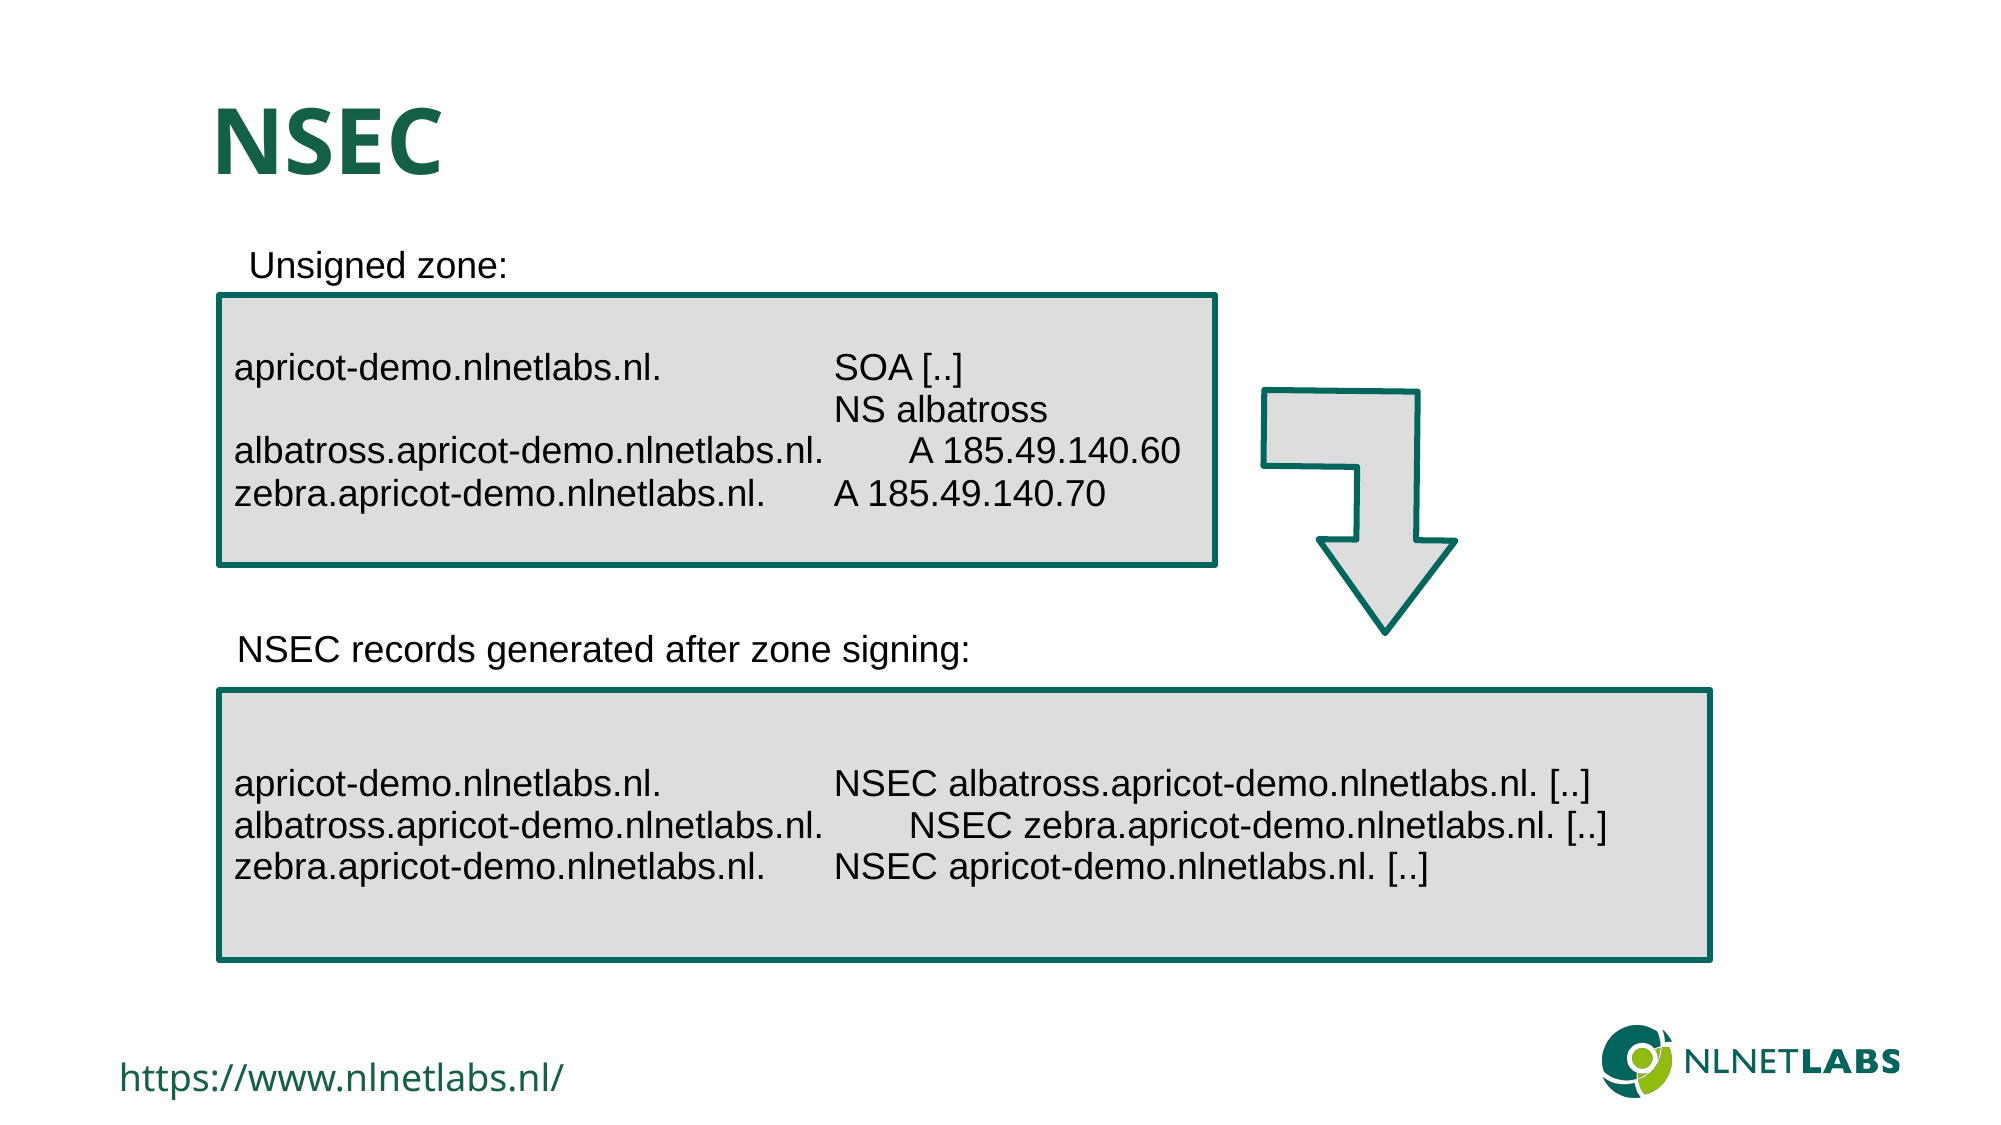

# NSEC
Unsigned zone:
apricot-demo.nlnetlabs.nl. 	SOA [..]
 					NS albatross
albatross.apricot-demo.nlnetlabs.nl. 	A 185.49.140.60
zebra.apricot-demo.nlnetlabs.nl. 	A 185.49.140.70
NSEC records generated after zone signing:
apricot-demo.nlnetlabs.nl. 			NSEC albatross.apricot-demo.nlnetlabs.nl. [..]
albatross.apricot-demo.nlnetlabs.nl. 	NSEC zebra.apricot-demo.nlnetlabs.nl. [..]
zebra.apricot-demo.nlnetlabs.nl. 	NSEC apricot-demo.nlnetlabs.nl. [..]